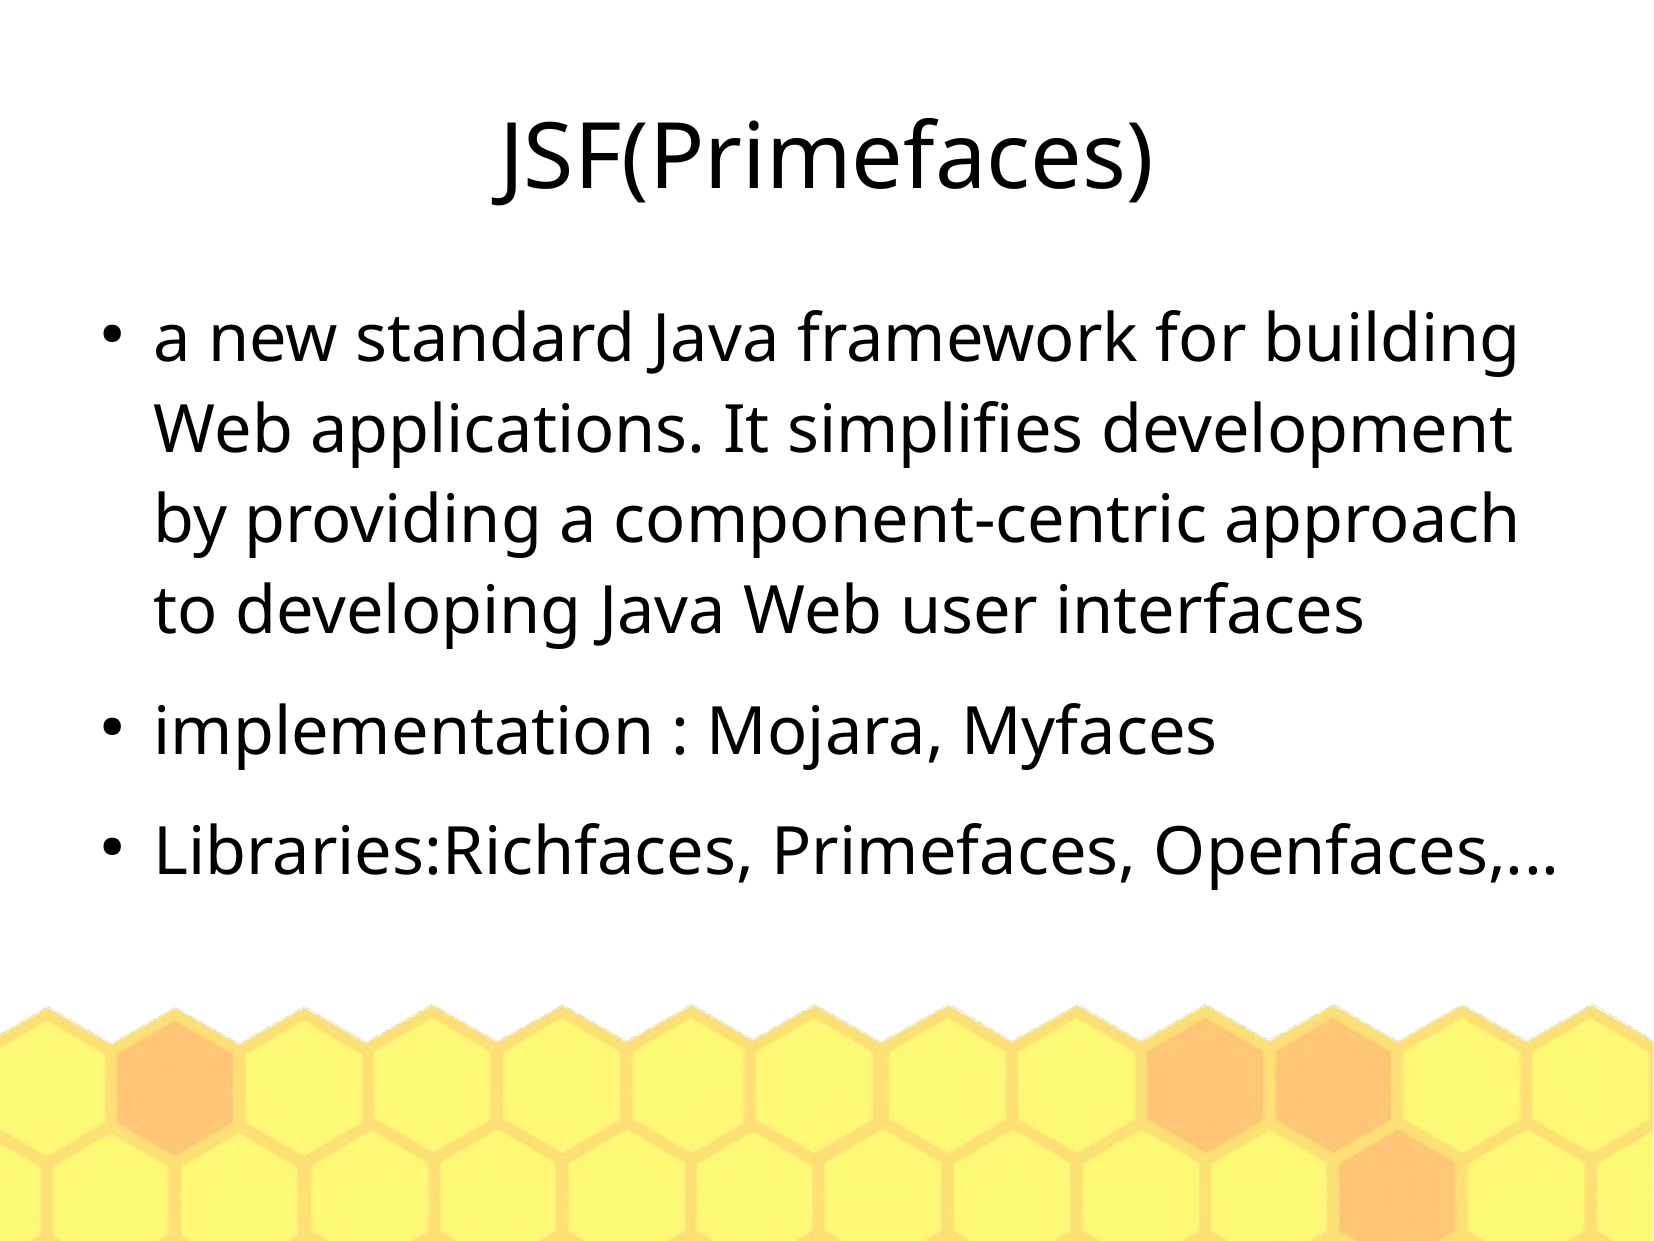

# JSF(Primefaces)
a new standard Java framework for building Web applications. It simplifies development by providing a component-centric approach to developing Java Web user interfaces
implementation : Mojara, Myfaces
Libraries:Richfaces, Primefaces, Openfaces,...